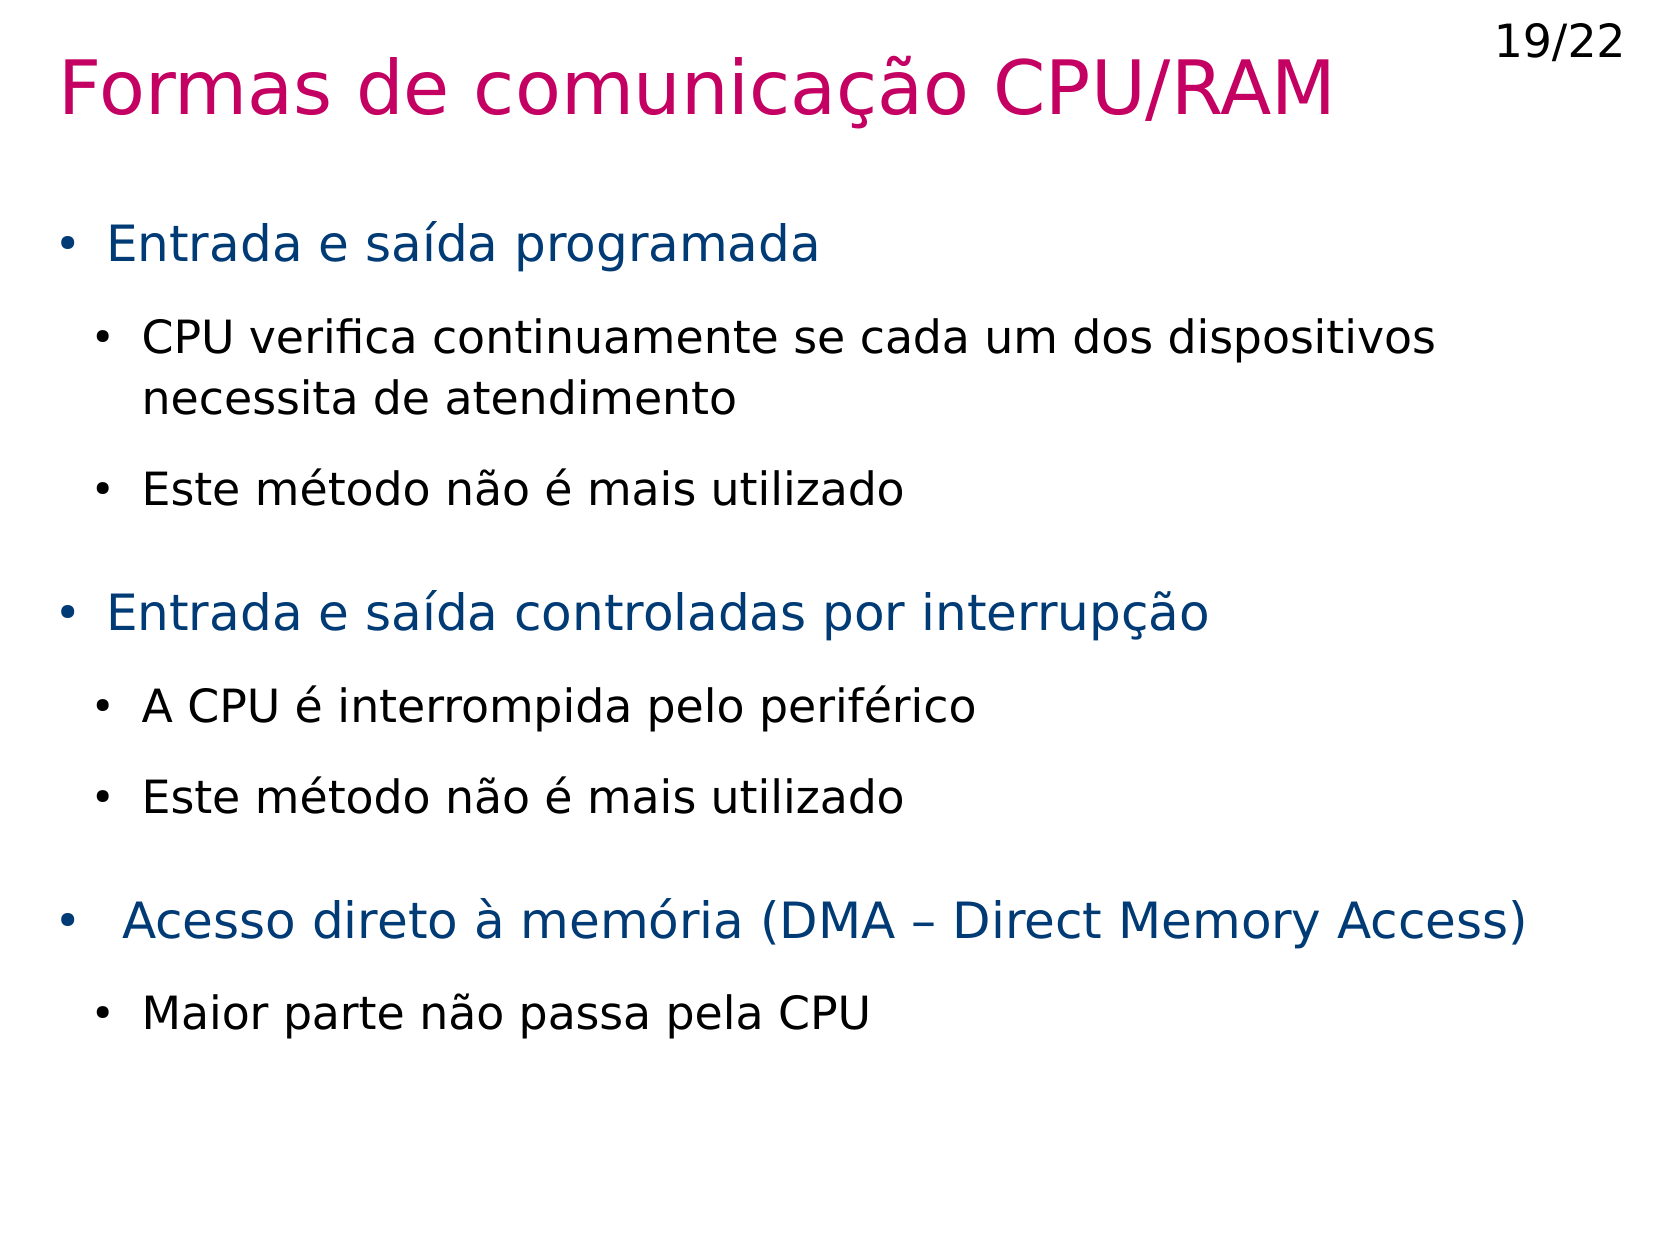

19
# Formas de comunicação CPU/RAM
Entrada e saída programada
CPU verifica continuamente se cada um dos dispositivos necessita de atendimento
Este método não é mais utilizado
Entrada e saída controladas por interrupção
A CPU é interrompida pelo periférico
Este método não é mais utilizado
 Acesso direto à memória (DMA – Direct Memory Access)
Maior parte não passa pela CPU